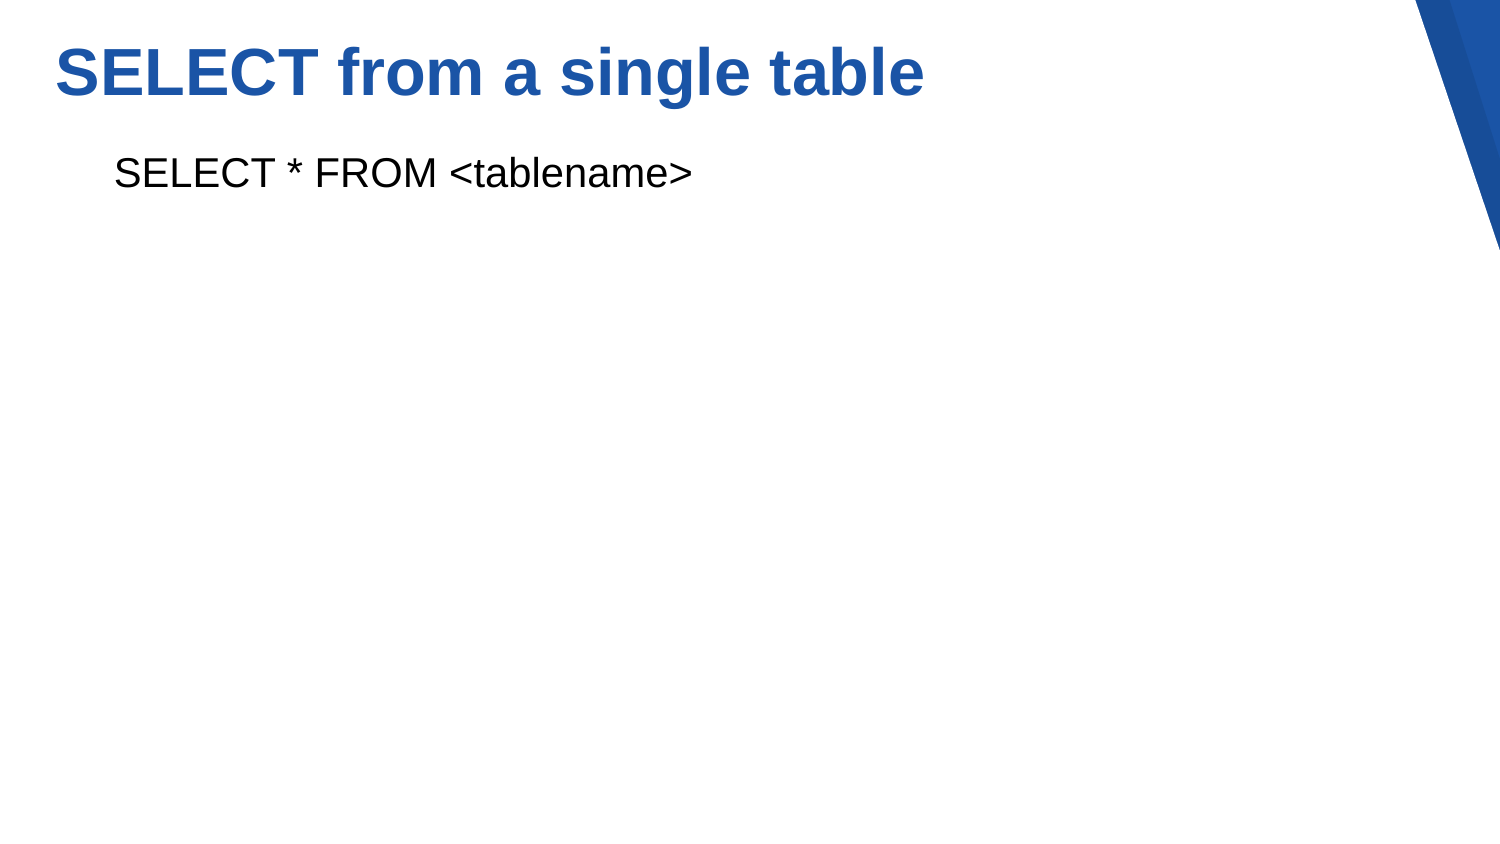

# SELECT from a single table
SELECT * FROM <tablename>